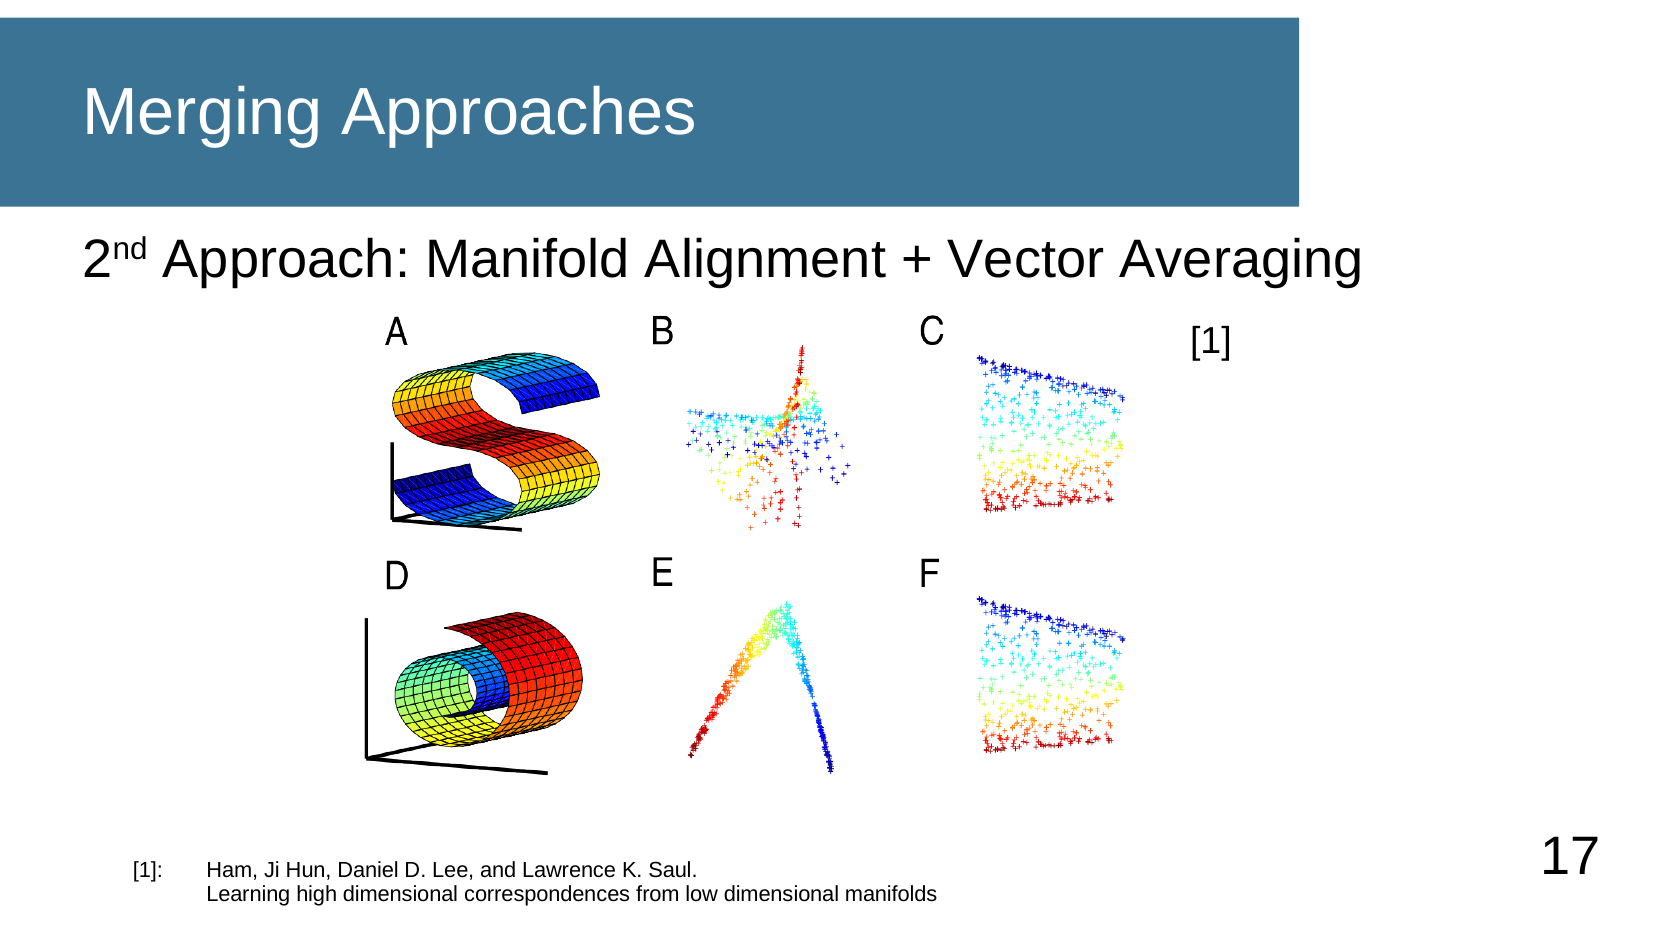

# Merging Approaches
2nd Approach: Manifold Alignment + Vector Averaging
[1]
[1]:	Ham, Ji Hun, Daniel D. Lee, and Lawrence K. Saul.
	Learning high dimensional correspondences from low dimensional manifolds